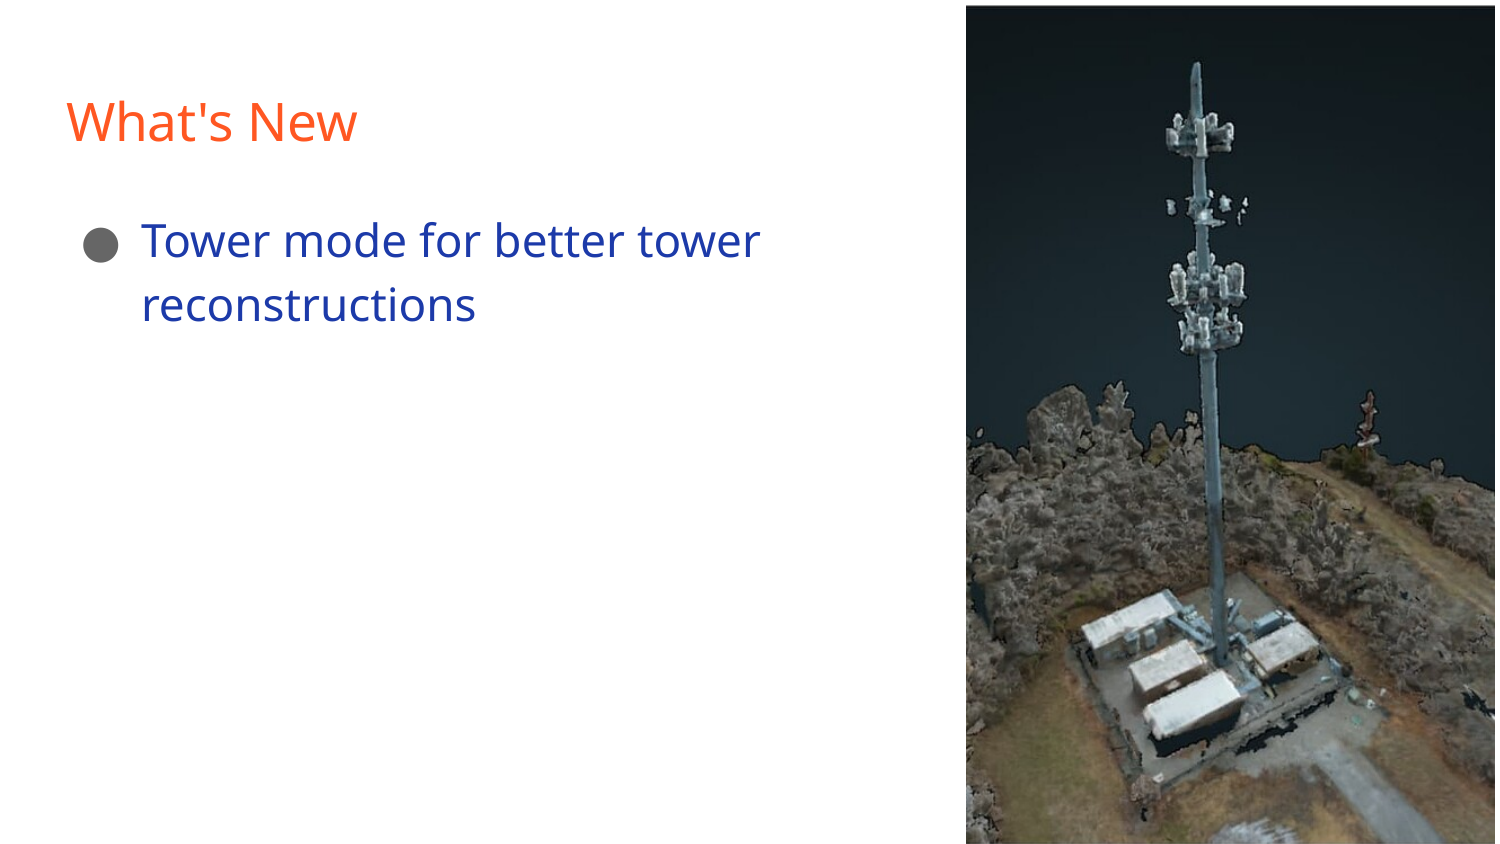

# What's New
Tower mode for better tower reconstructions